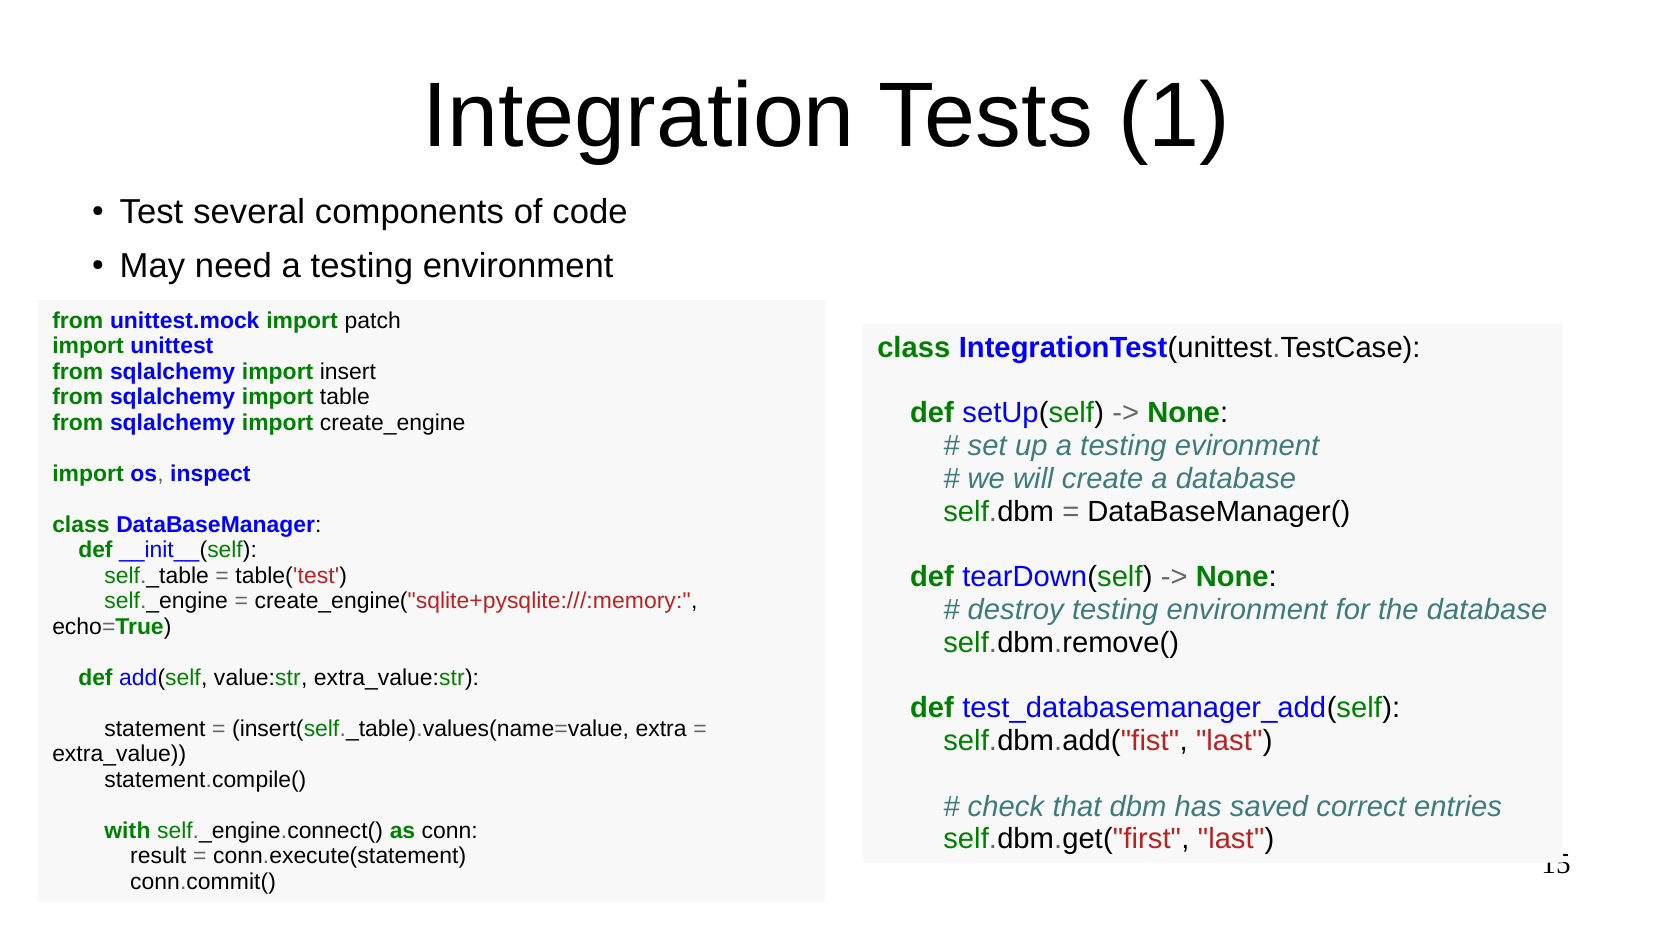

# Integration Tests (1)
Test several components of code
May need a testing environment
from unittest.mock import patch
import unittest
from sqlalchemy import insert
from sqlalchemy import table
from sqlalchemy import create_engine
import os, inspect
class DataBaseManager:
 def __init__(self):
 self._table = table('test')
 self._engine = create_engine("sqlite+pysqlite:///:memory:", echo=True)
 def add(self, value:str, extra_value:str):
 statement = (insert(self._table).values(name=value, extra = extra_value))
 statement.compile()
 with self._engine.connect() as conn:
 result = conn.execute(statement)
 conn.commit()
class IntegrationTest(unittest.TestCase):
 def setUp(self) -> None:
 # set up a testing evironment
 # we will create a database
 self.dbm = DataBaseManager()
 def tearDown(self) -> None:
 # destroy testing environment for the database
 self.dbm.remove()
 def test_databasemanager_add(self):
 self.dbm.add("fist", "last")
 # check that dbm has saved correct entries
 self.dbm.get("first", "last")
15